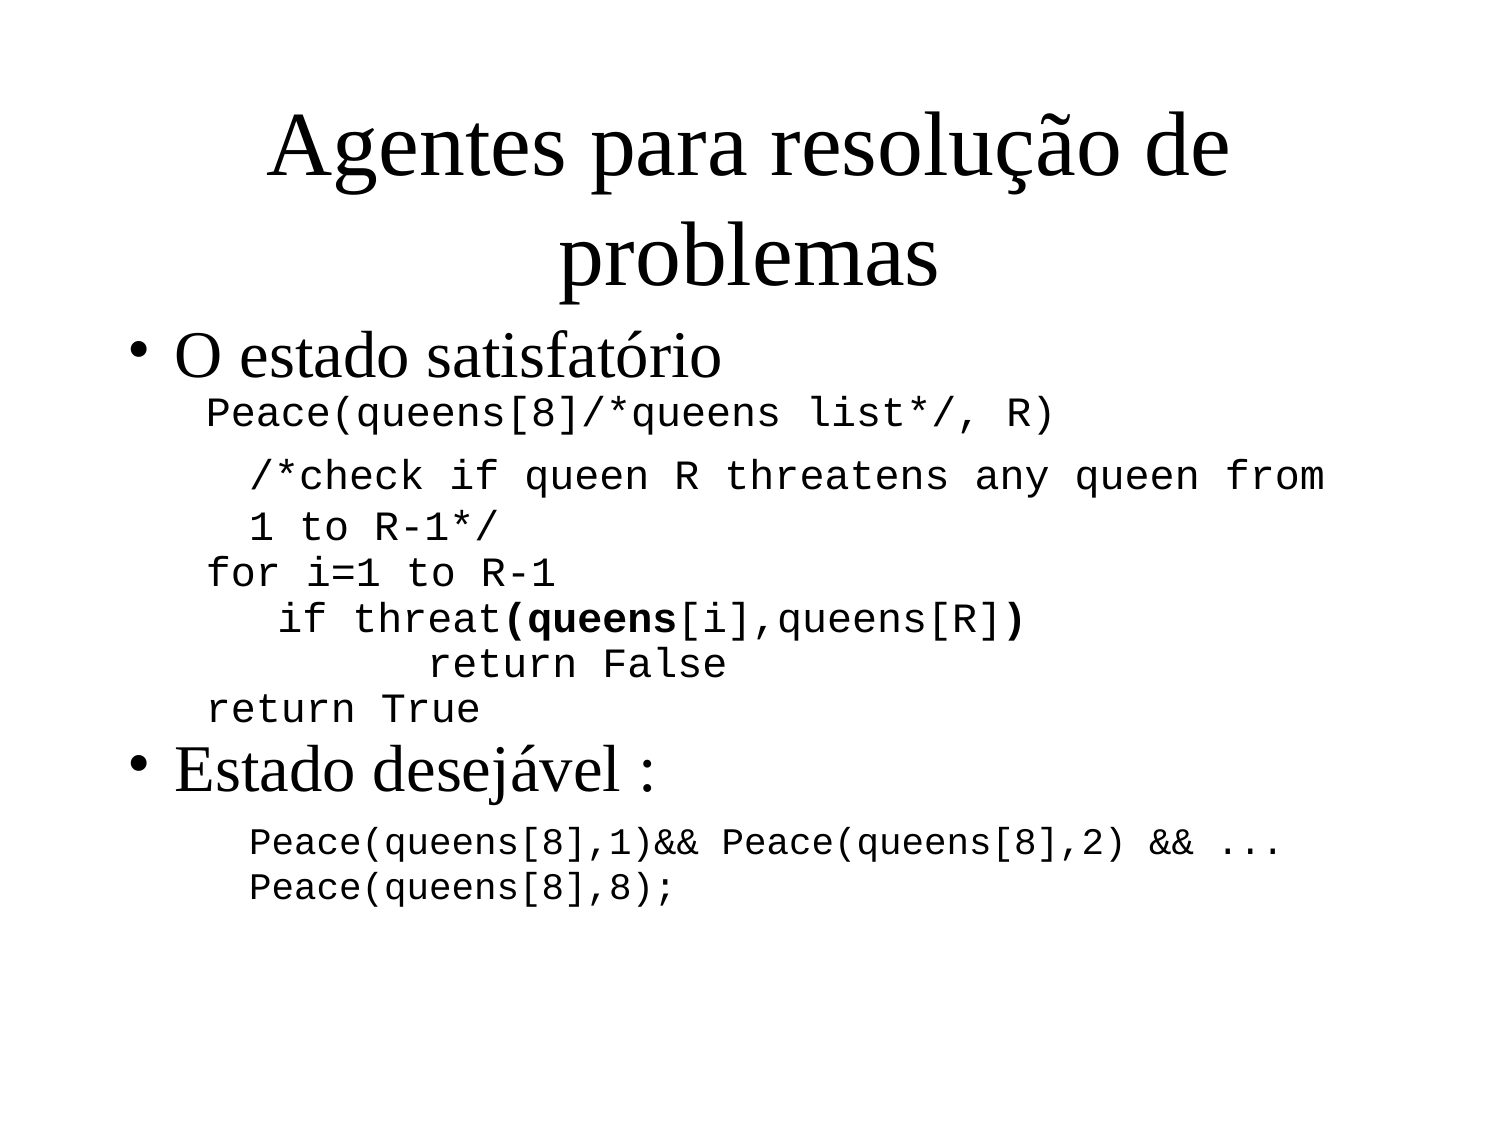

Agentes para resolução de problemas
# O estado satisfatório
Peace(queens[8]/*queens list*/, R)
/*check if queen R threatens any queen from 1 to R-1*/
for i=1 to R-1
	if threat(queens[i],queens[R])
		return False
return True
Estado desejável :
Peace(queens[8],1)&& Peace(queens[8],2) && ... Peace(queens[8],8);